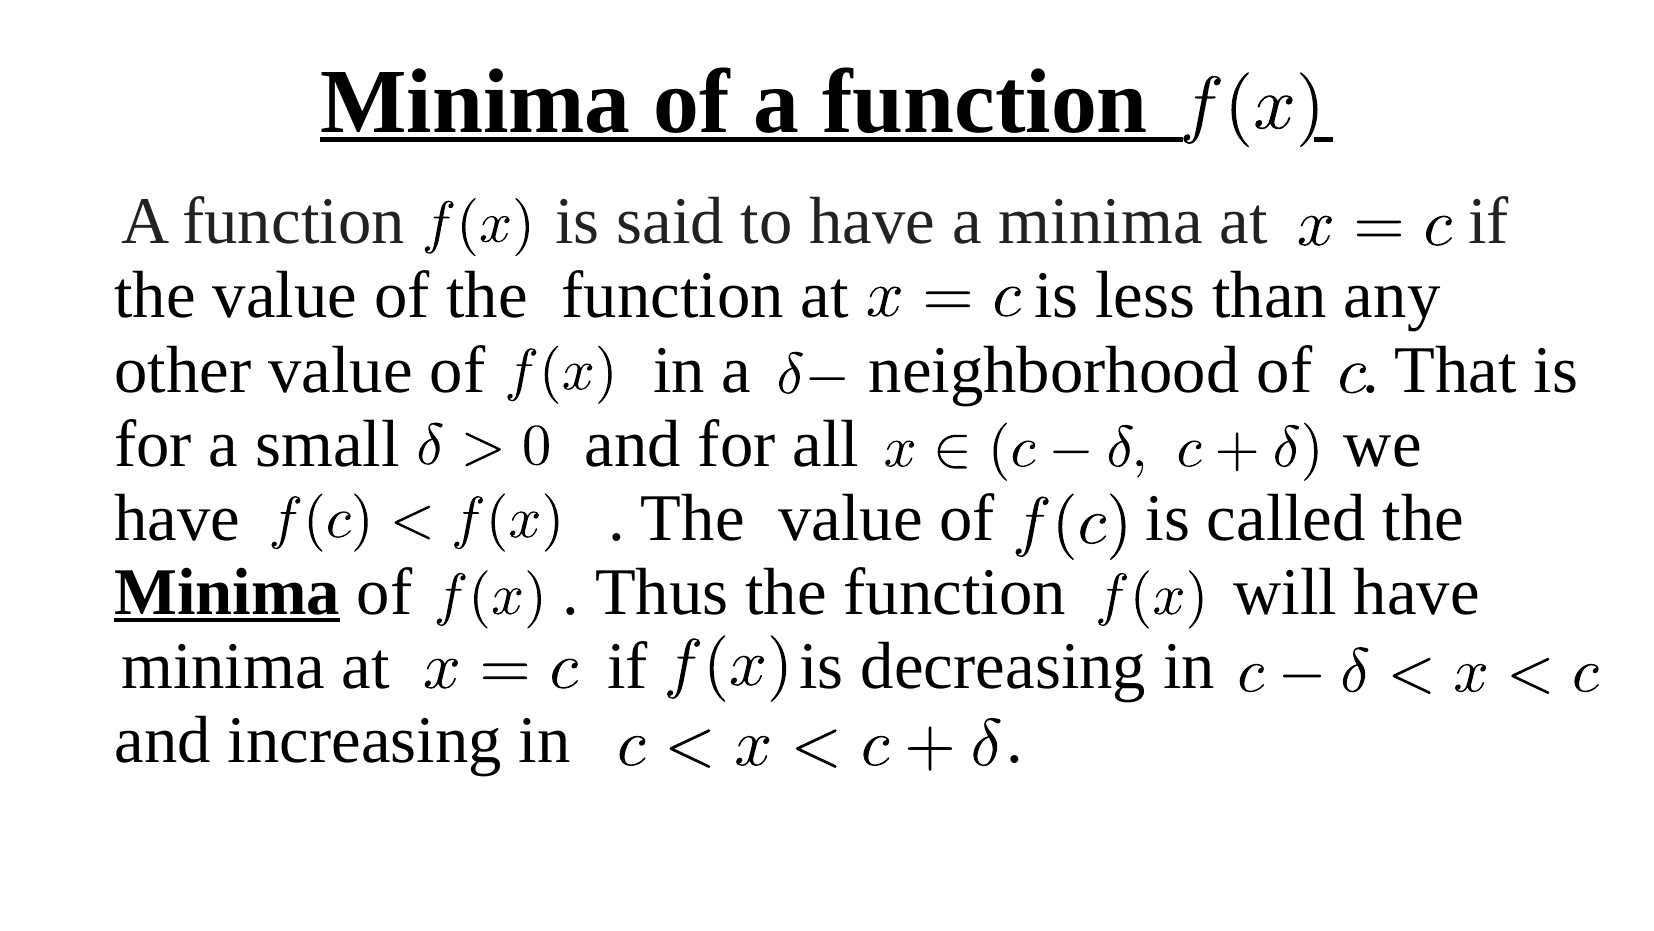

# Minima of a function
	A function is said to have a minima at if
 the value of the function at is less than any
 other value of in a neighborhood of . That is
 for a small and for all we
 have . The value of is called the
 Minima of . Thus the function will have
	minima at if is decreasing in
 and increasing in .